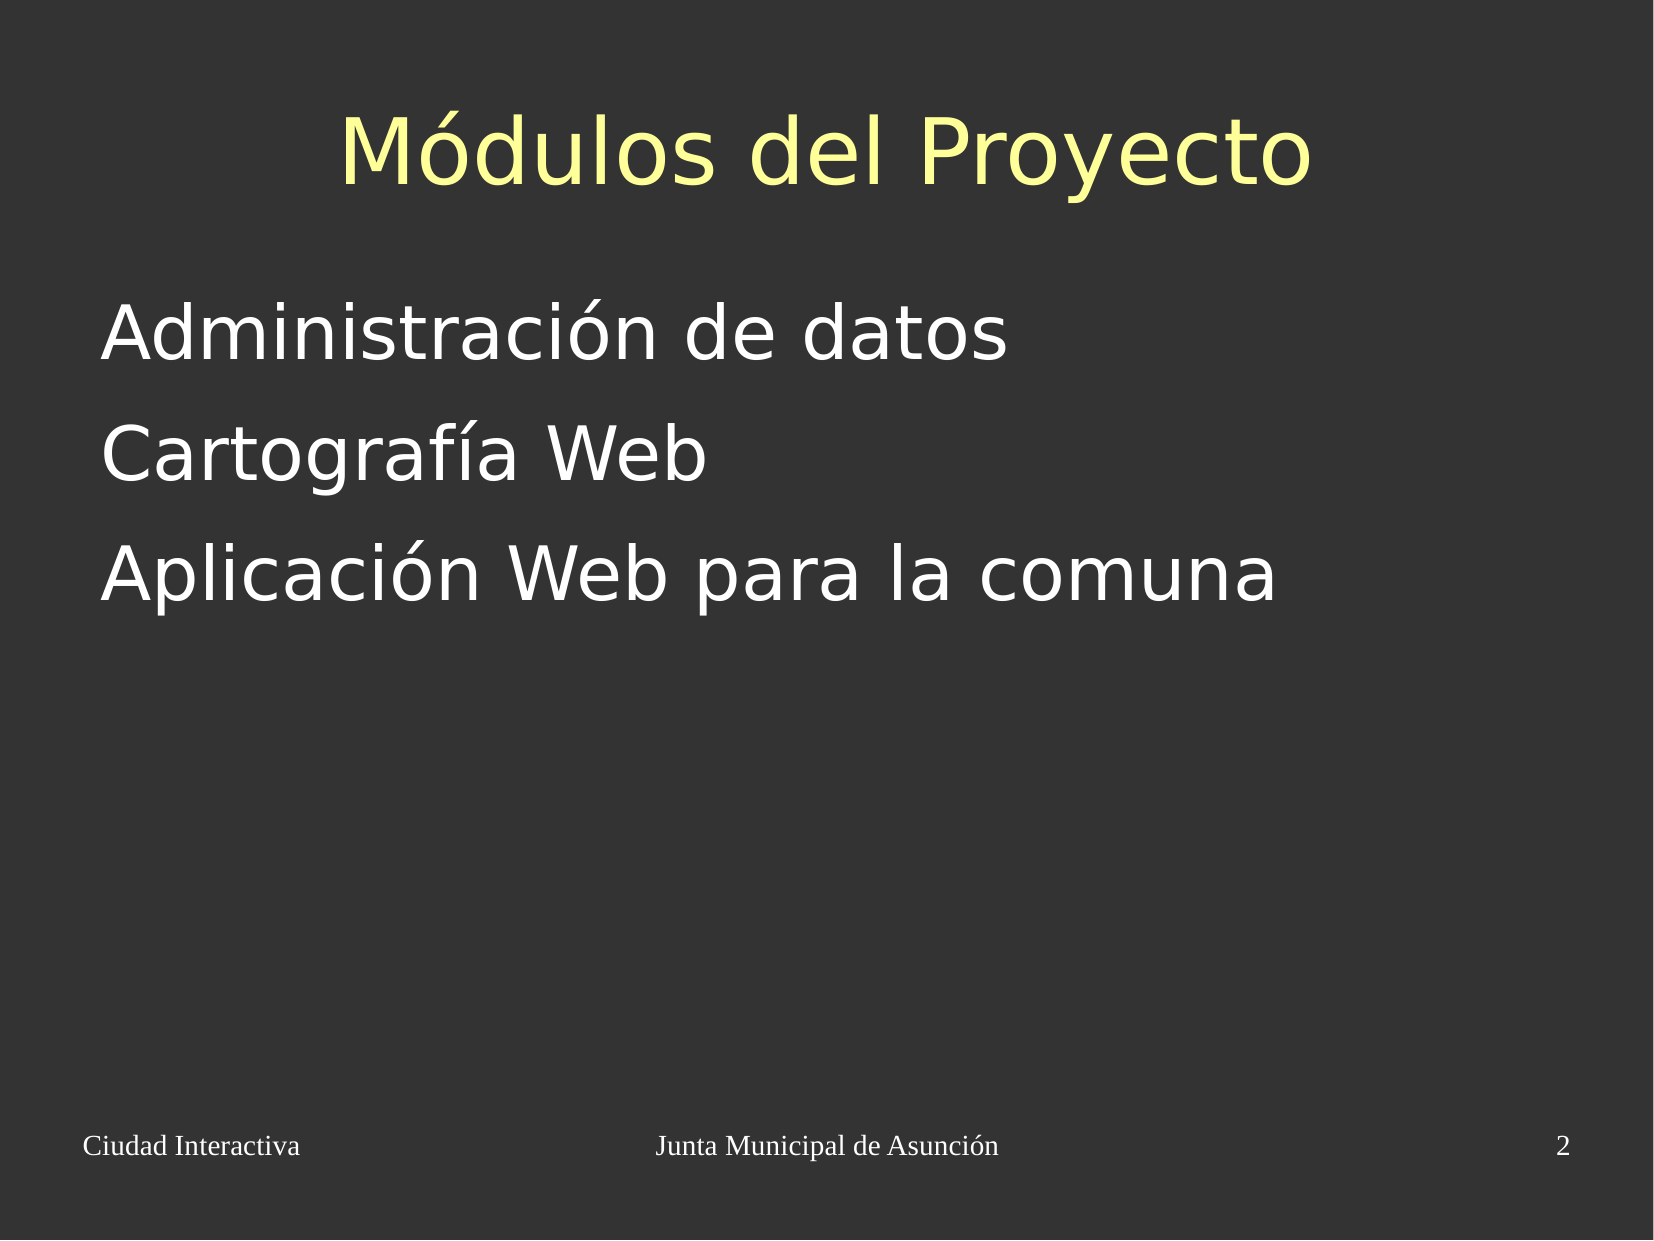

# Módulos del Proyecto
Administración de datos
Cartografía Web
Aplicación Web para la comuna
Ciudad Interactiva
Junta Municipal de Asunción
2